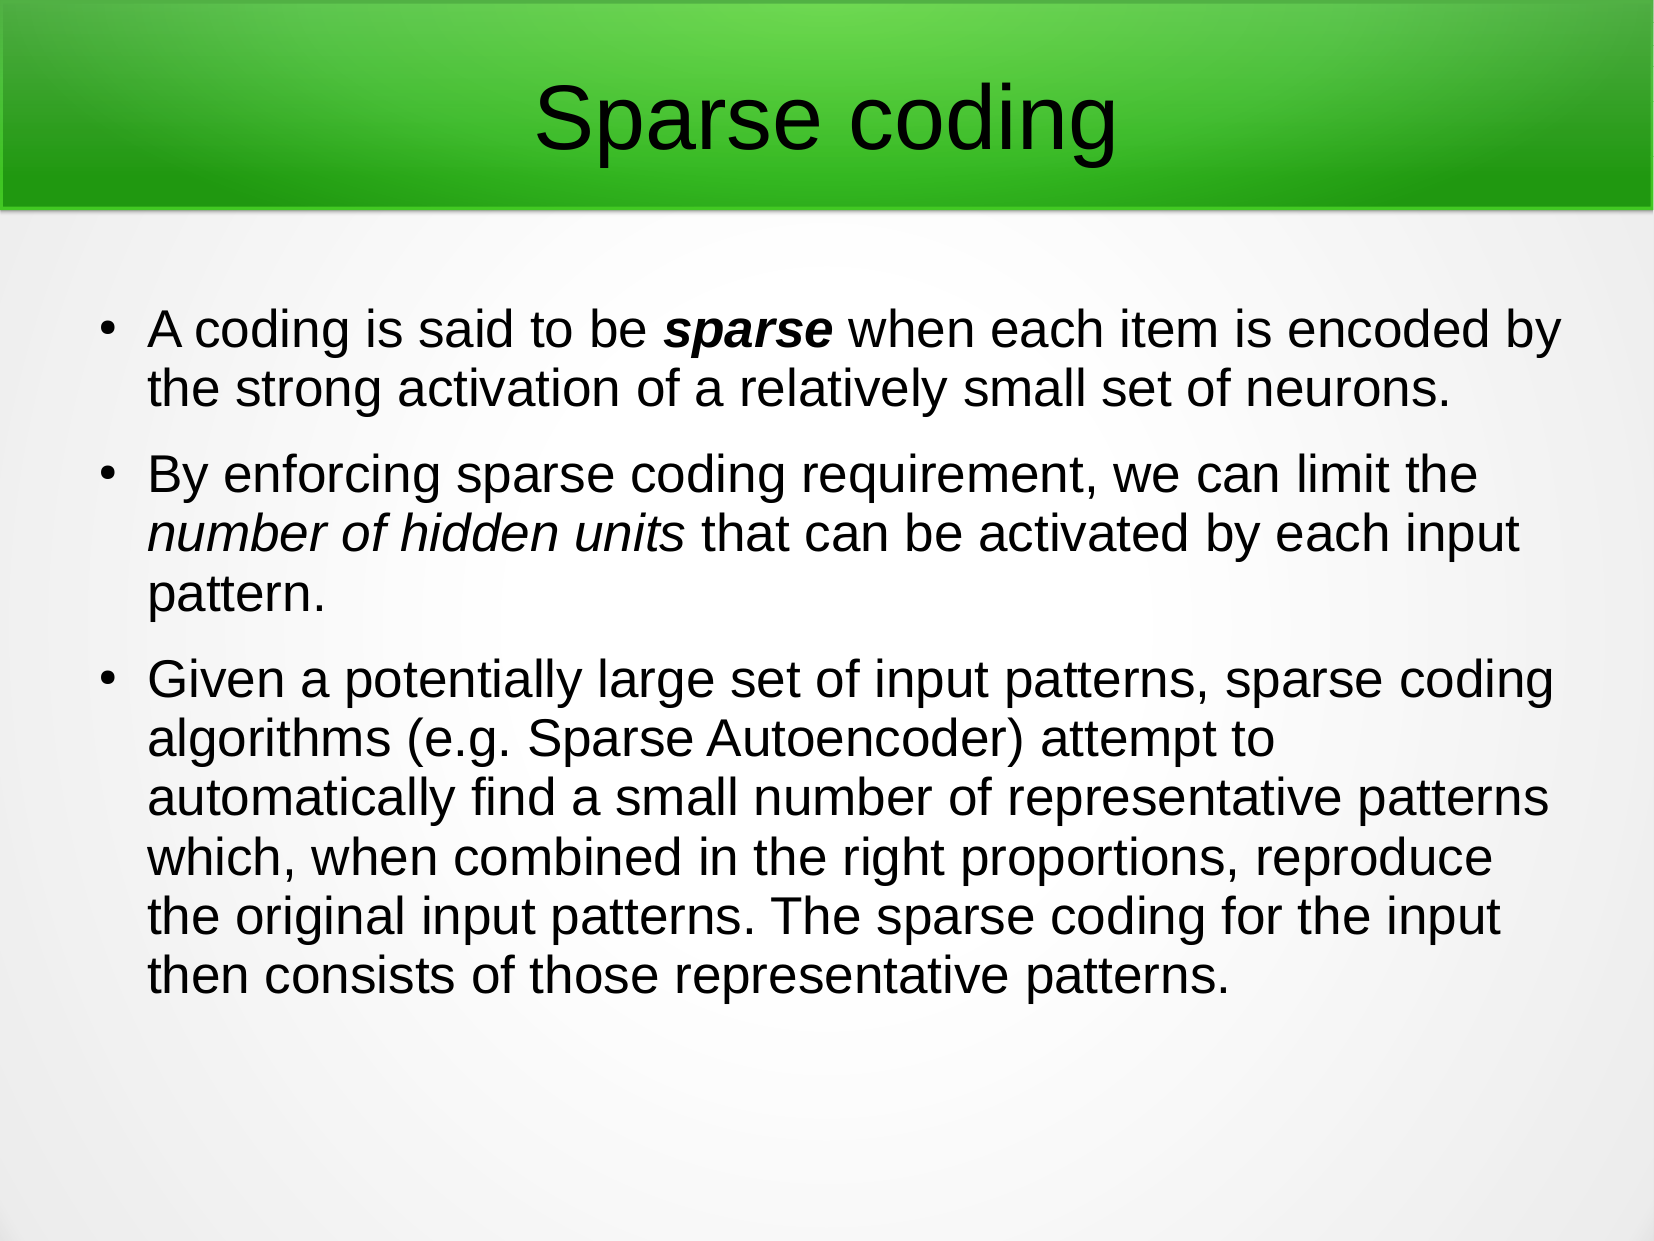

# Sparse coding
A coding is said to be sparse when each item is encoded by the strong activation of a relatively small set of neurons.
By enforcing sparse coding requirement, we can limit the number of hidden units that can be activated by each input pattern.
Given a potentially large set of input patterns, sparse coding algorithms (e.g. Sparse Autoencoder) attempt to automatically find a small number of representative patterns which, when combined in the right proportions, reproduce the original input patterns. The sparse coding for the input then consists of those representative patterns.